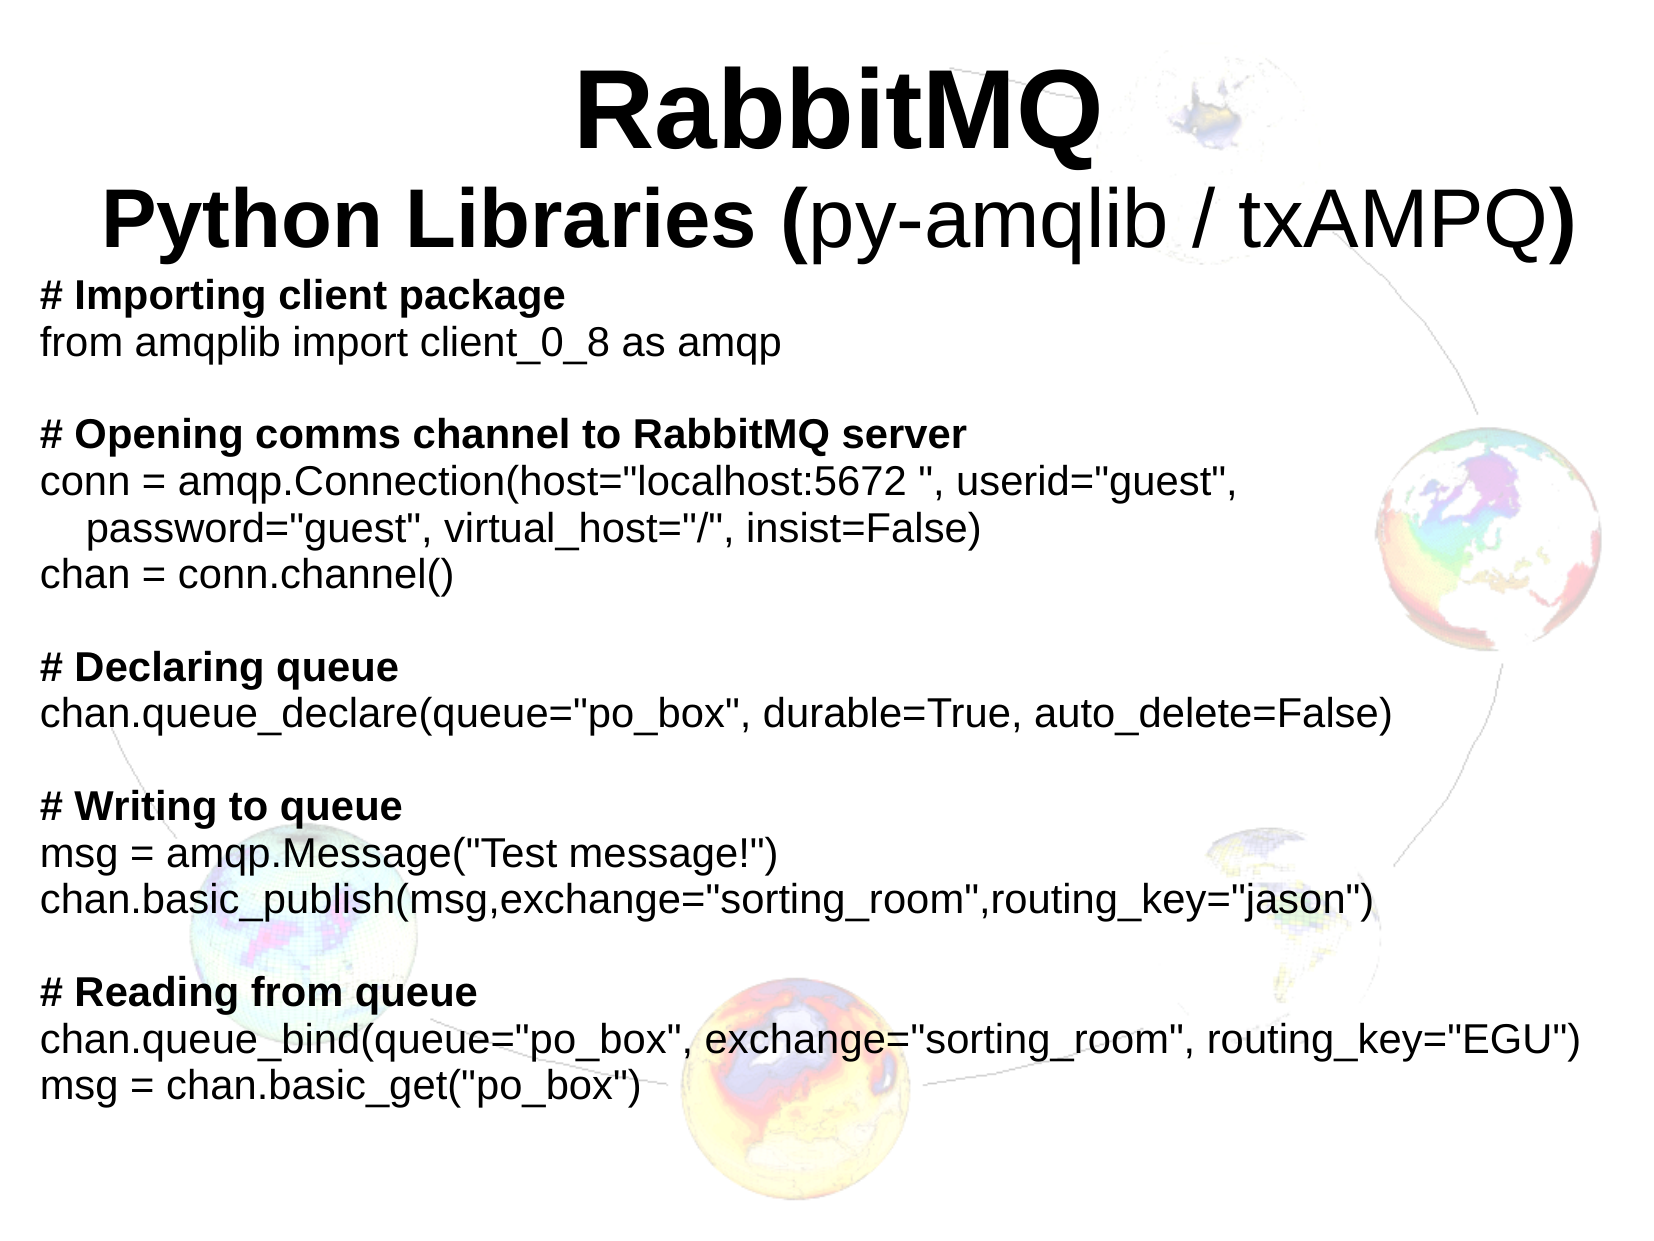

# RabbitMQ Python Libraries (py-amqlib / txAMPQ)
# Importing client package from amqplib import client_0_8 as amqp # Opening comms channel to RabbitMQ server conn = amqp.Connection(host="localhost:5672 ", userid="guest", password="guest", virtual_host="/", insist=False) chan = conn.channel() # Declaring queue chan.queue_declare(queue="po_box", durable=True, auto_delete=False) # Writing to queue msg = amqp.Message("Test message!") chan.basic_publish(msg,exchange="sorting_room",routing_key="jason") # Reading from queue chan.queue_bind(queue="po_box", exchange="sorting_room", routing_key="EGU") msg = chan.basic_get("po_box")